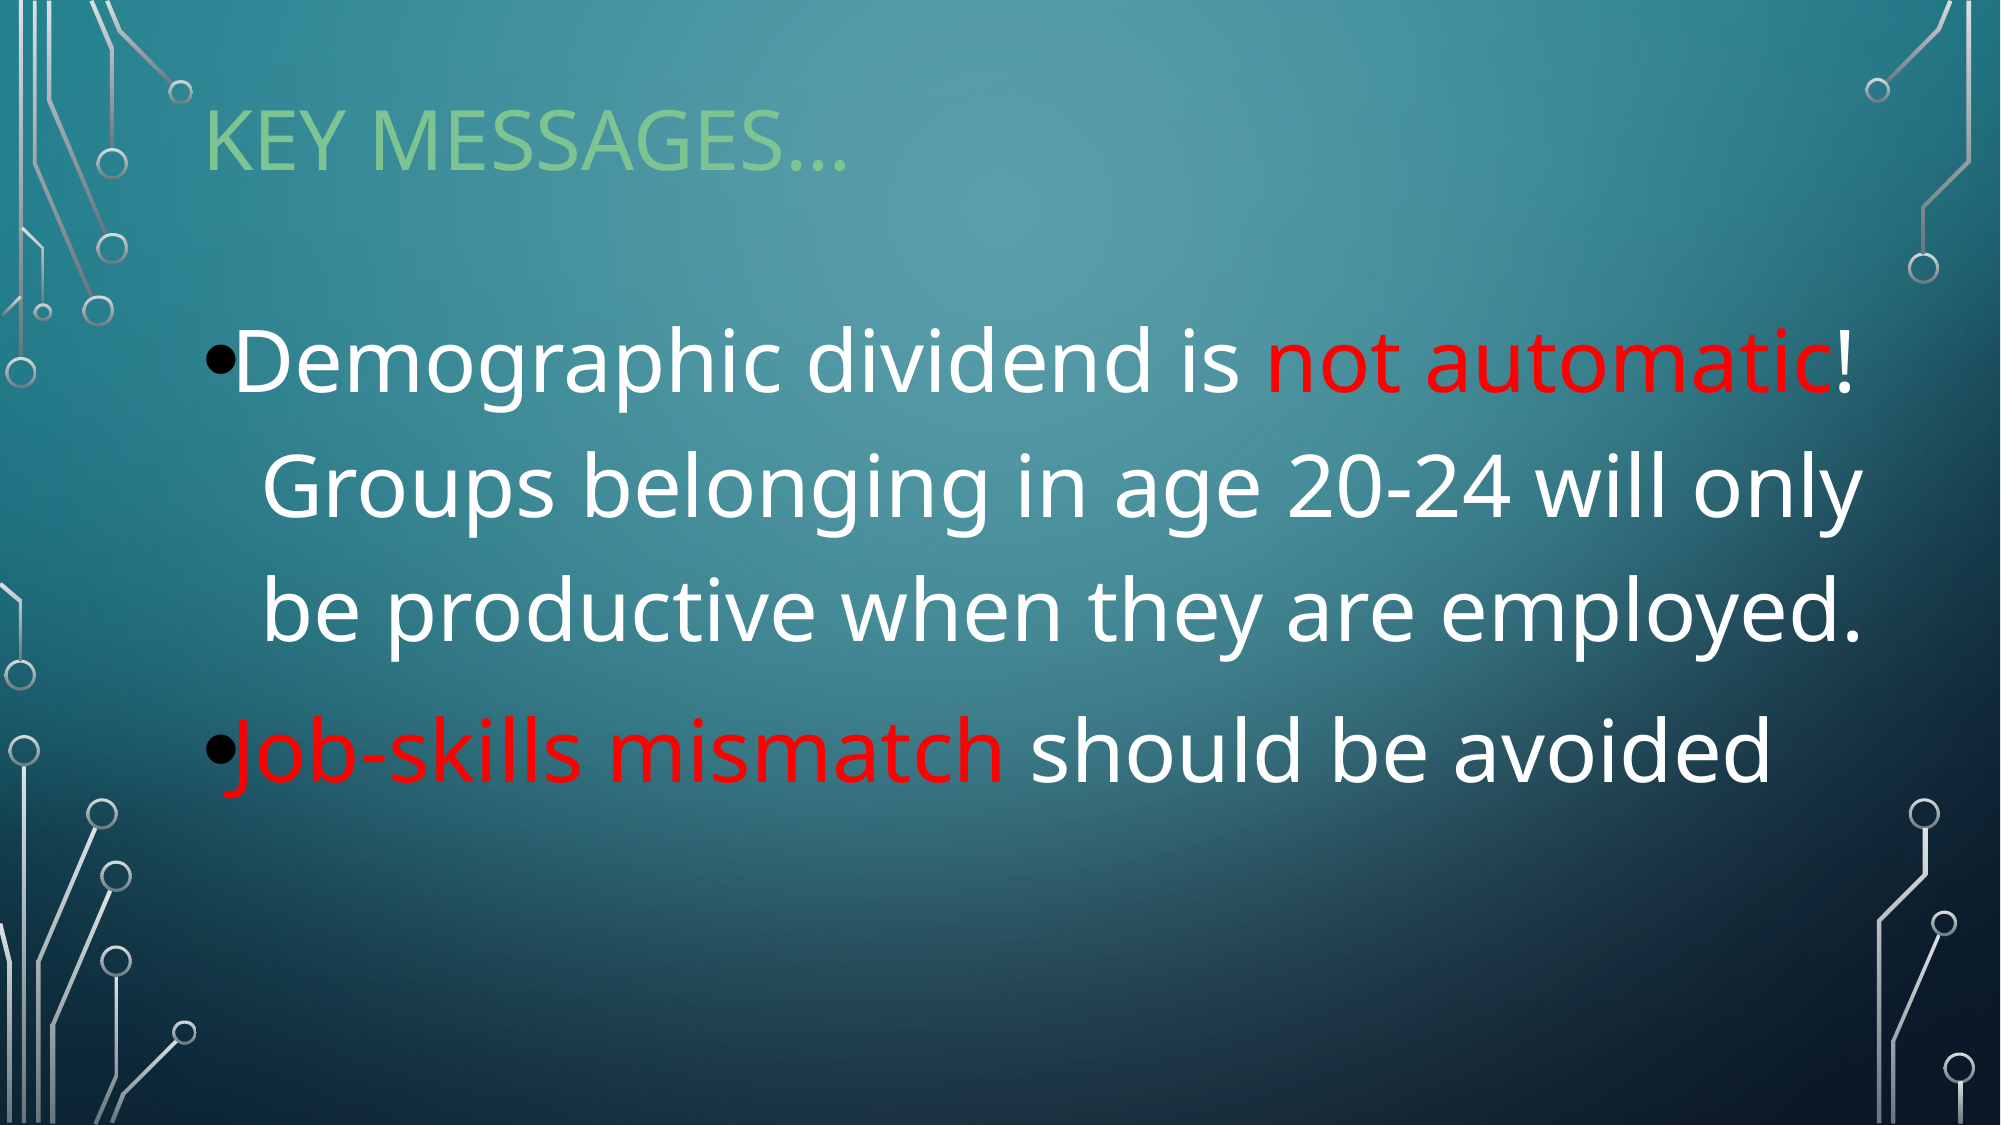

# KEY MESSAGES…
Demographic dividend is not automatic! Groups belonging in age 20-24 will only be productive when they are employed.
Job-skills mismatch should be avoided